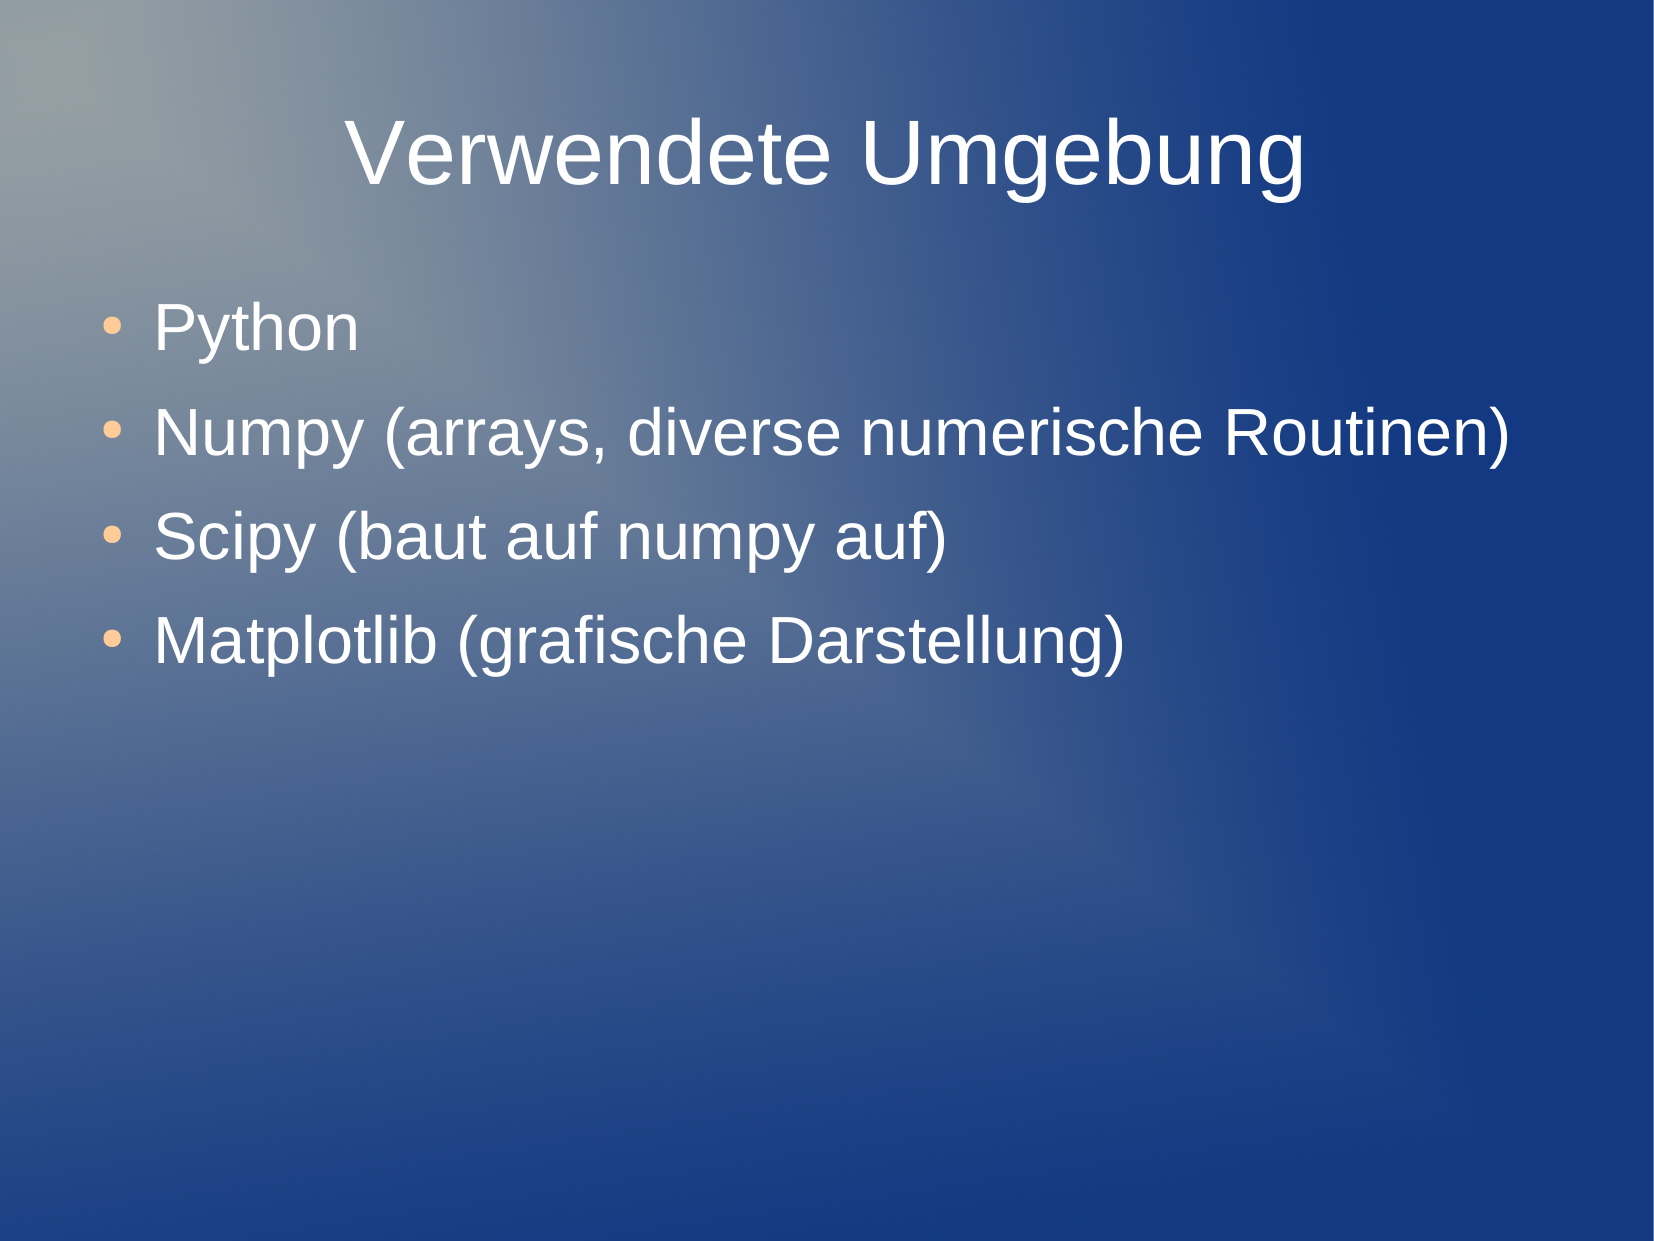

# Verwendete Umgebung
Python
Numpy (arrays, diverse numerische Routinen)
Scipy (baut auf numpy auf)
Matplotlib (grafische Darstellung)